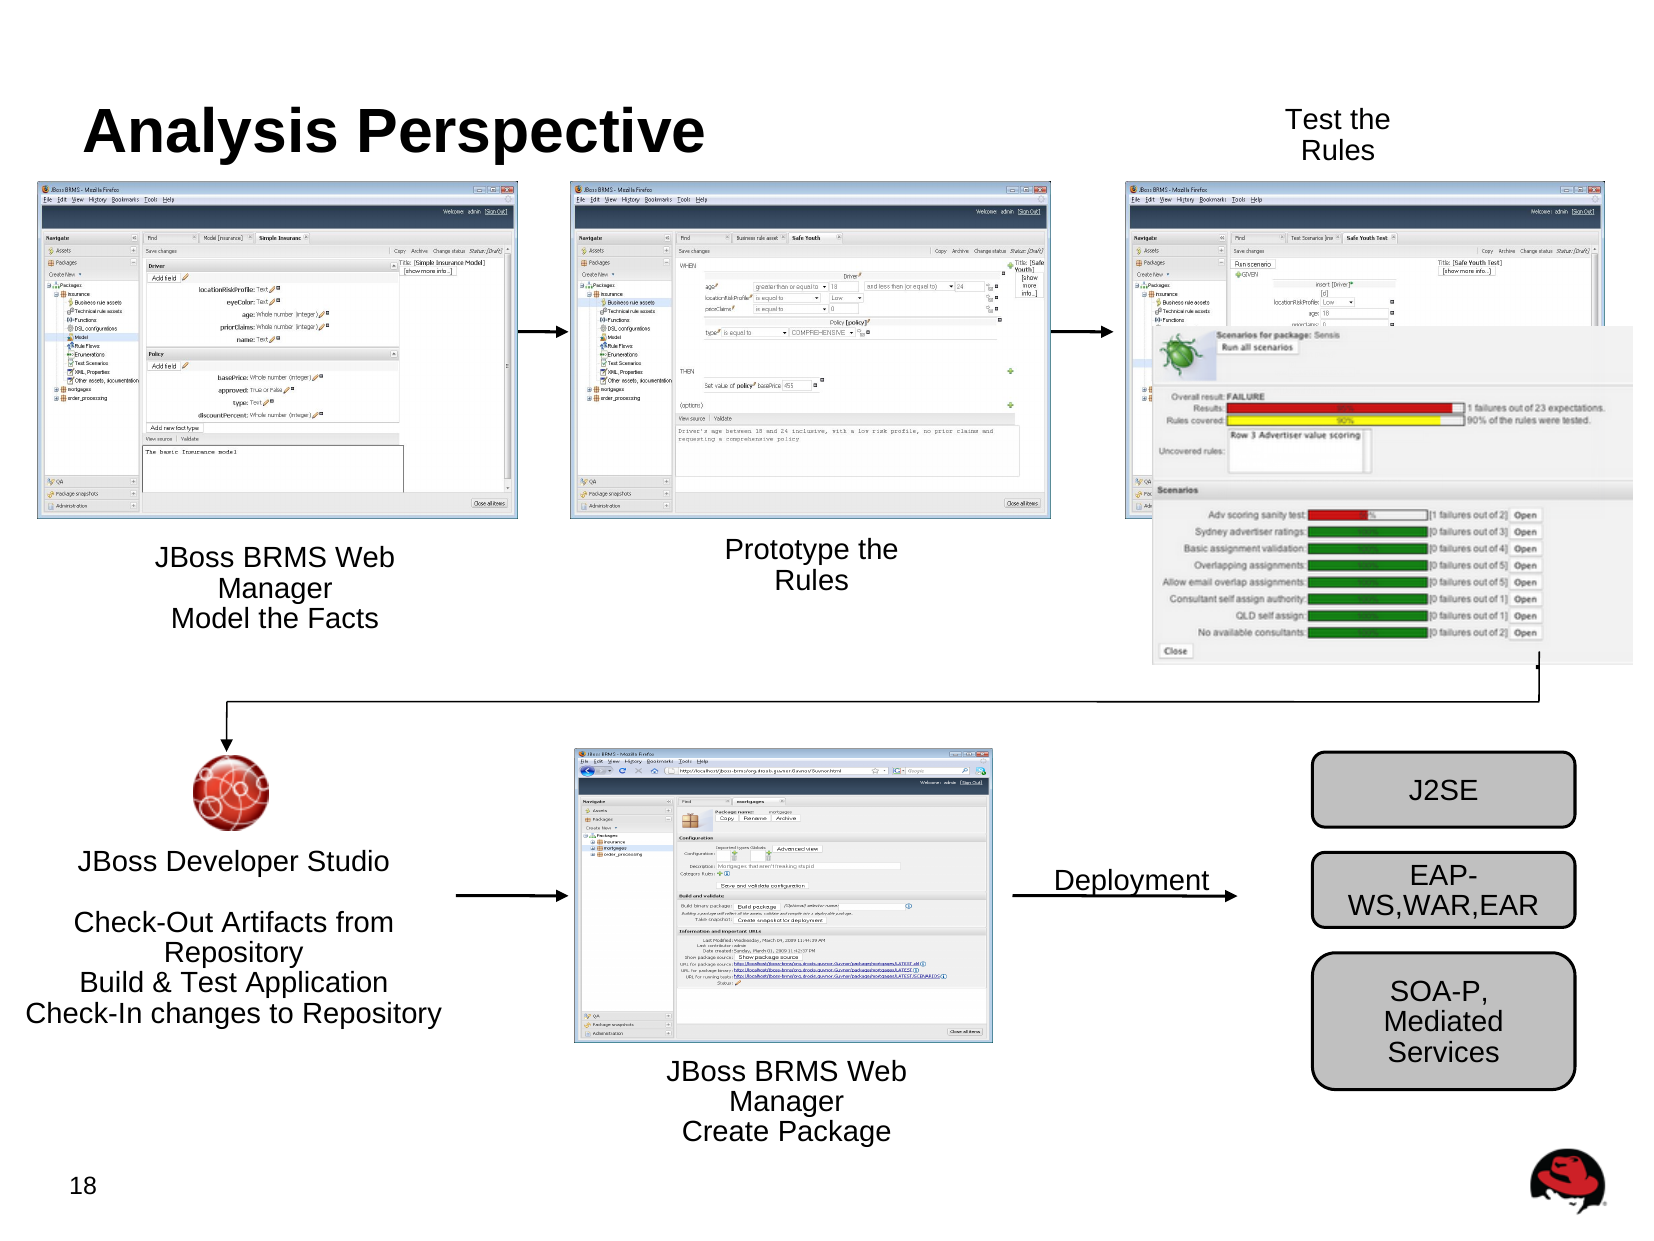

# Analysis Perspective
Test the Rules
Prototype the Rules
JBoss BRMS Web Manager
Model the Facts
J2SE
JBoss Developer Studio
Check-Out Artifacts from Repository
Build & Test Application
Check-In changes to Repository
EAP-WS,WAR,EAR
Deployment
SOA-P,
Mediated Services
JBoss BRMS Web Manager
Create Package